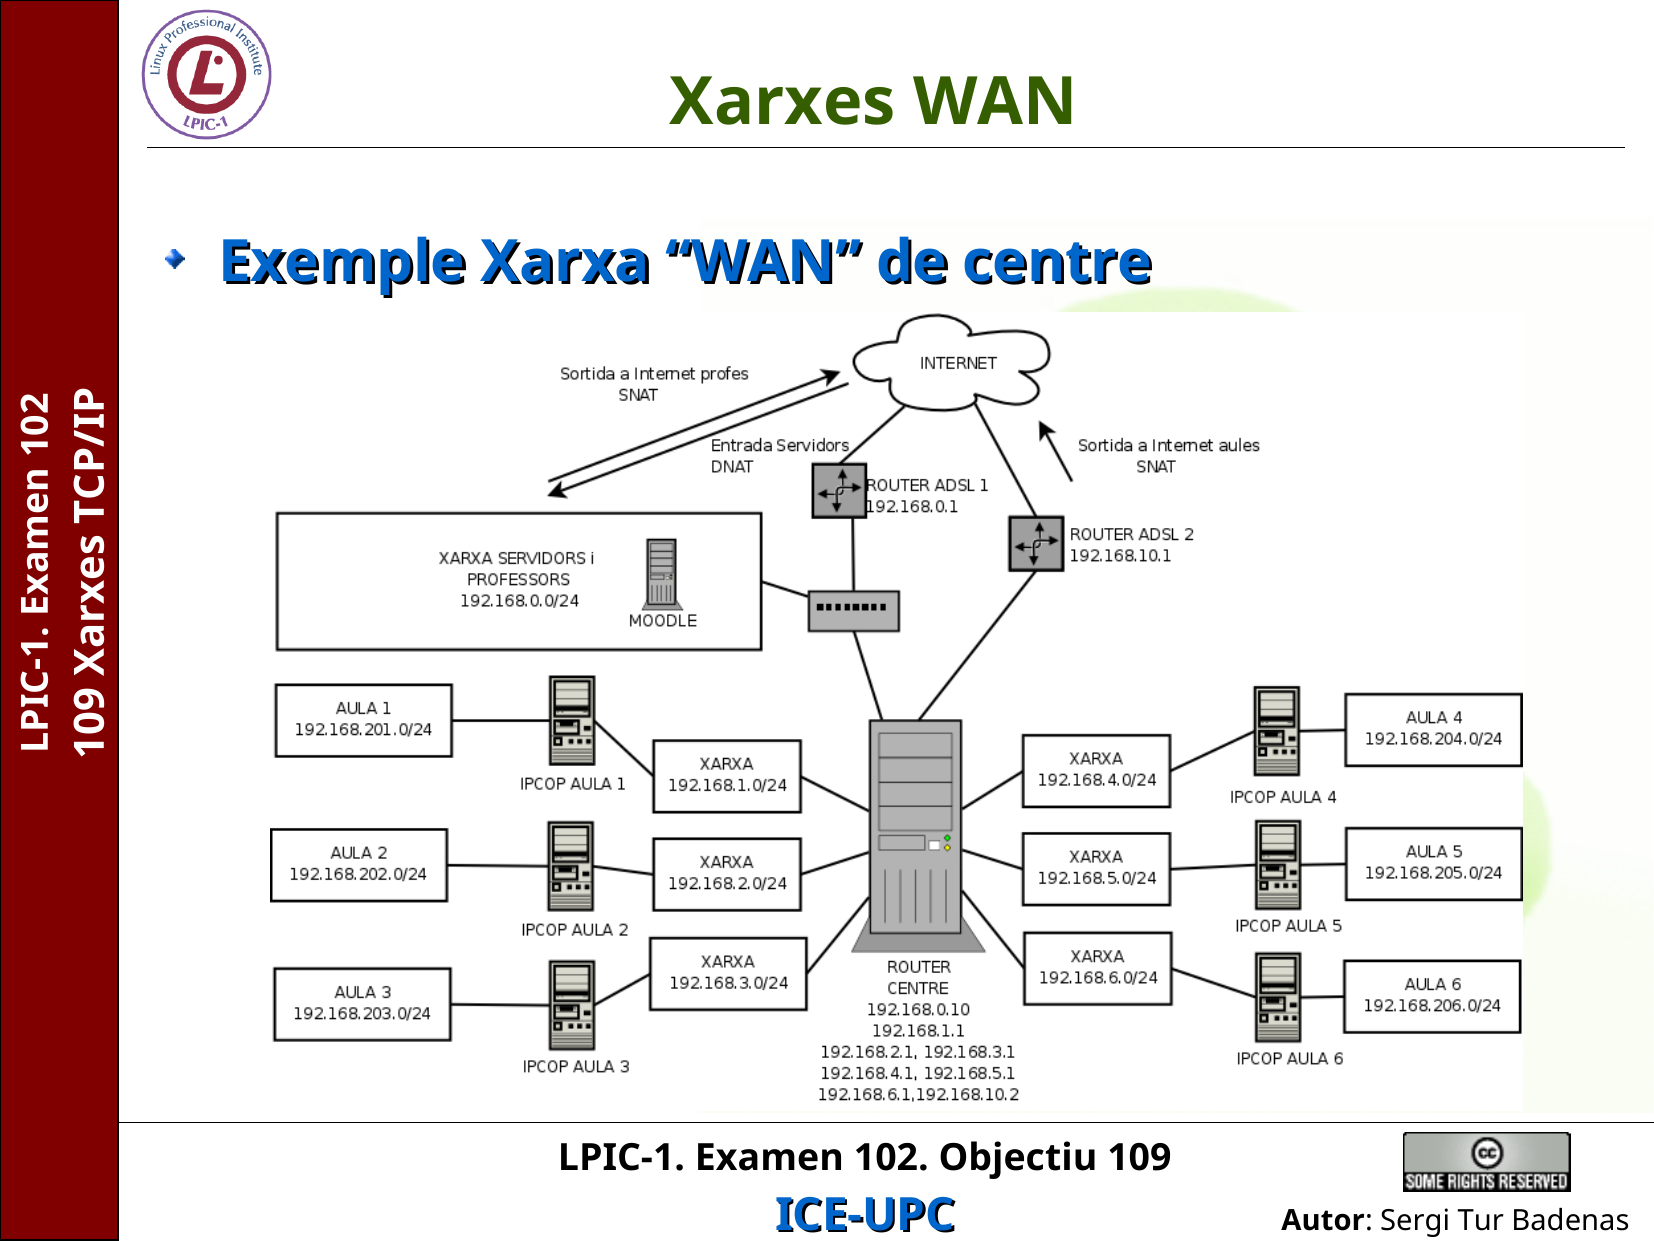

# Xarxes WAN
Exemple Xarxa “WAN” de centre